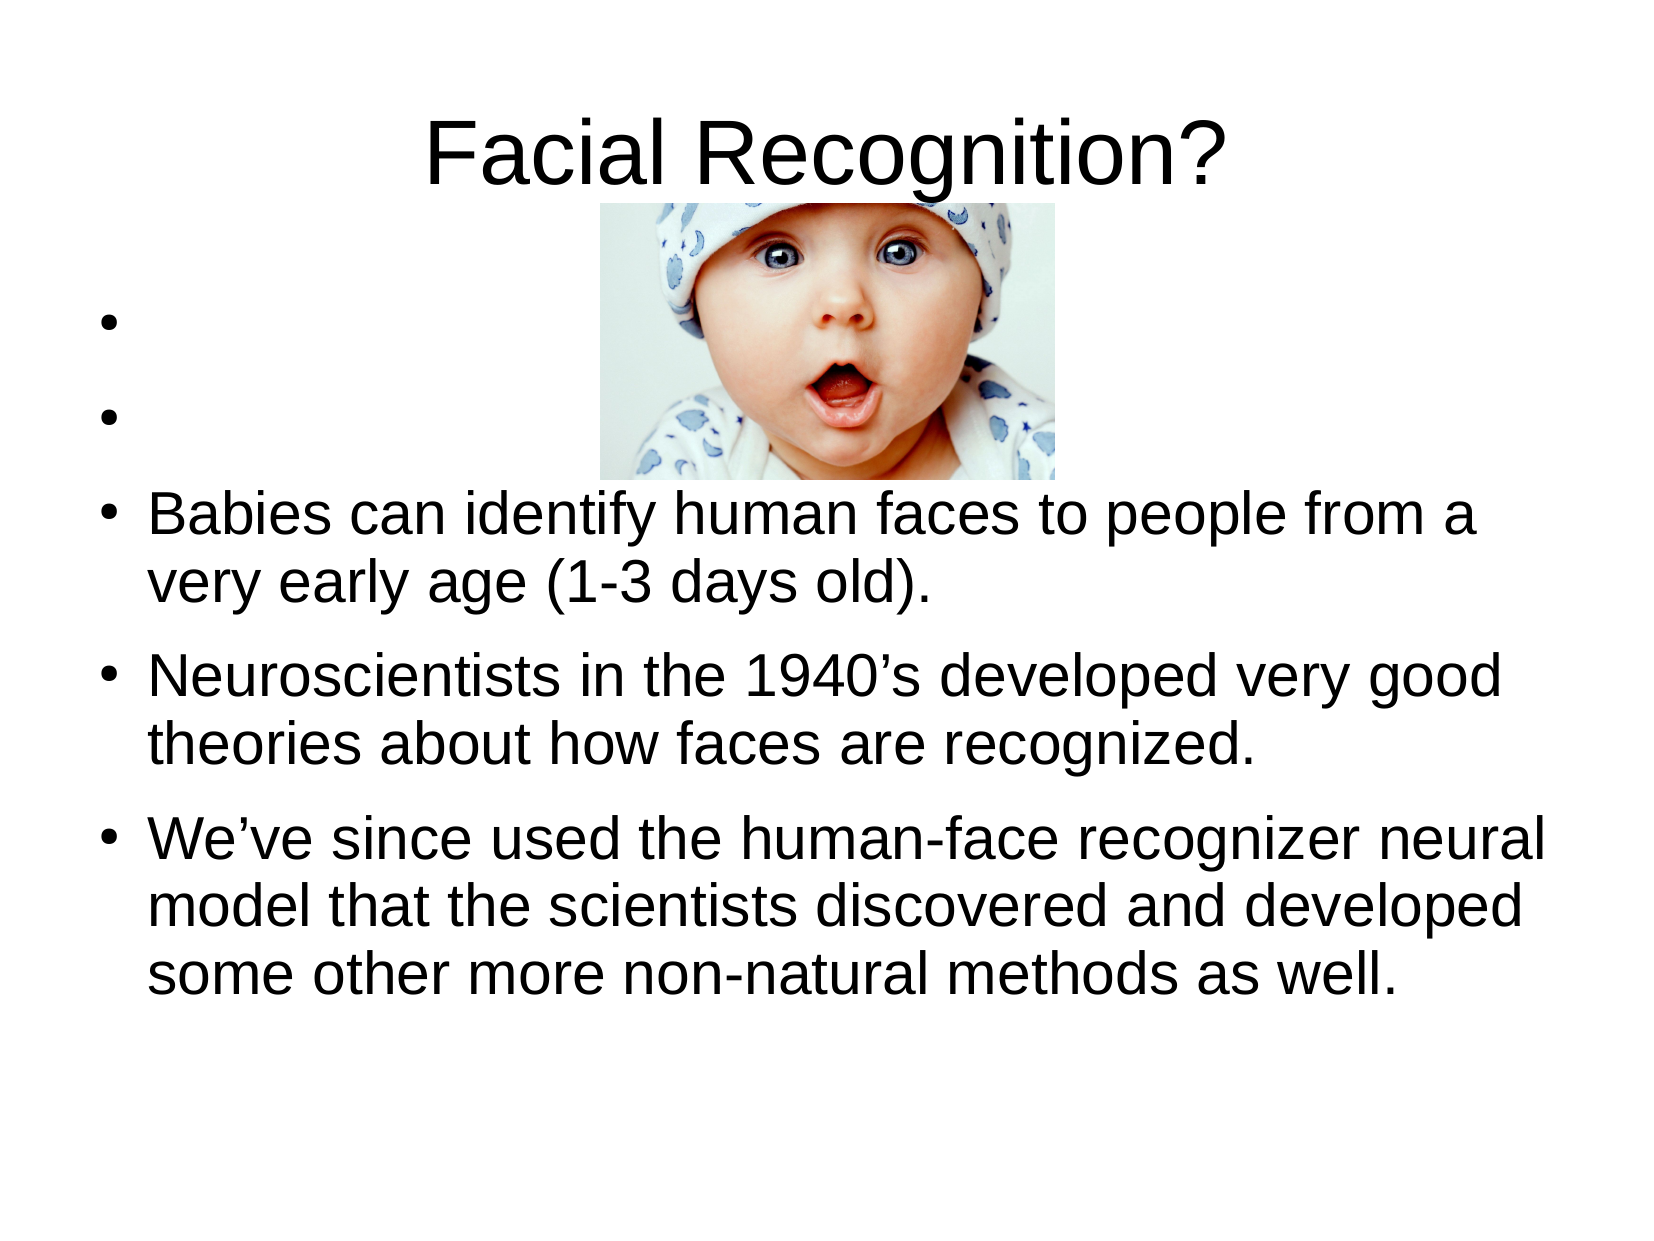

# Facial Recognition?
Babies can identify human faces to people from a very early age (1-3 days old).
Neuroscientists in the 1940’s developed very good theories about how faces are recognized.
We’ve since used the human-face recognizer neural model that the scientists discovered and developed some other more non-natural methods as well.